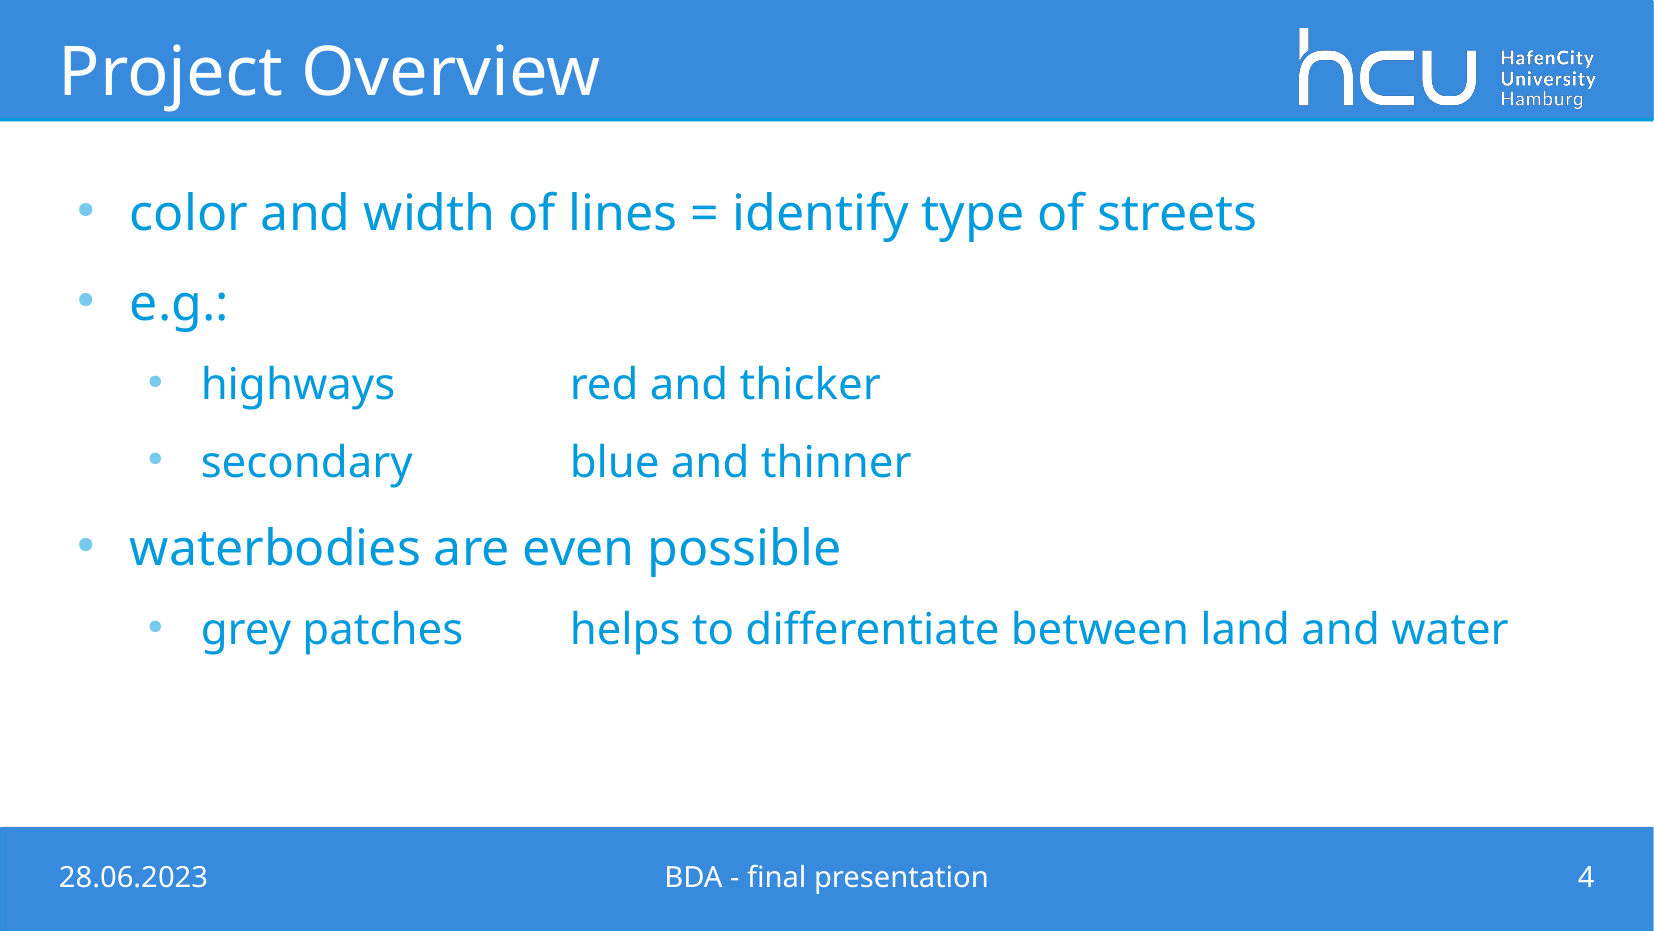

# Project Overview
color and width of lines = identify type of streets
e.g.:
highways			red and thicker
secondary			blue and thinner
waterbodies are even possible
grey patches		helps to differentiate between land and water
28.06.2023
BDA - final presentation
4